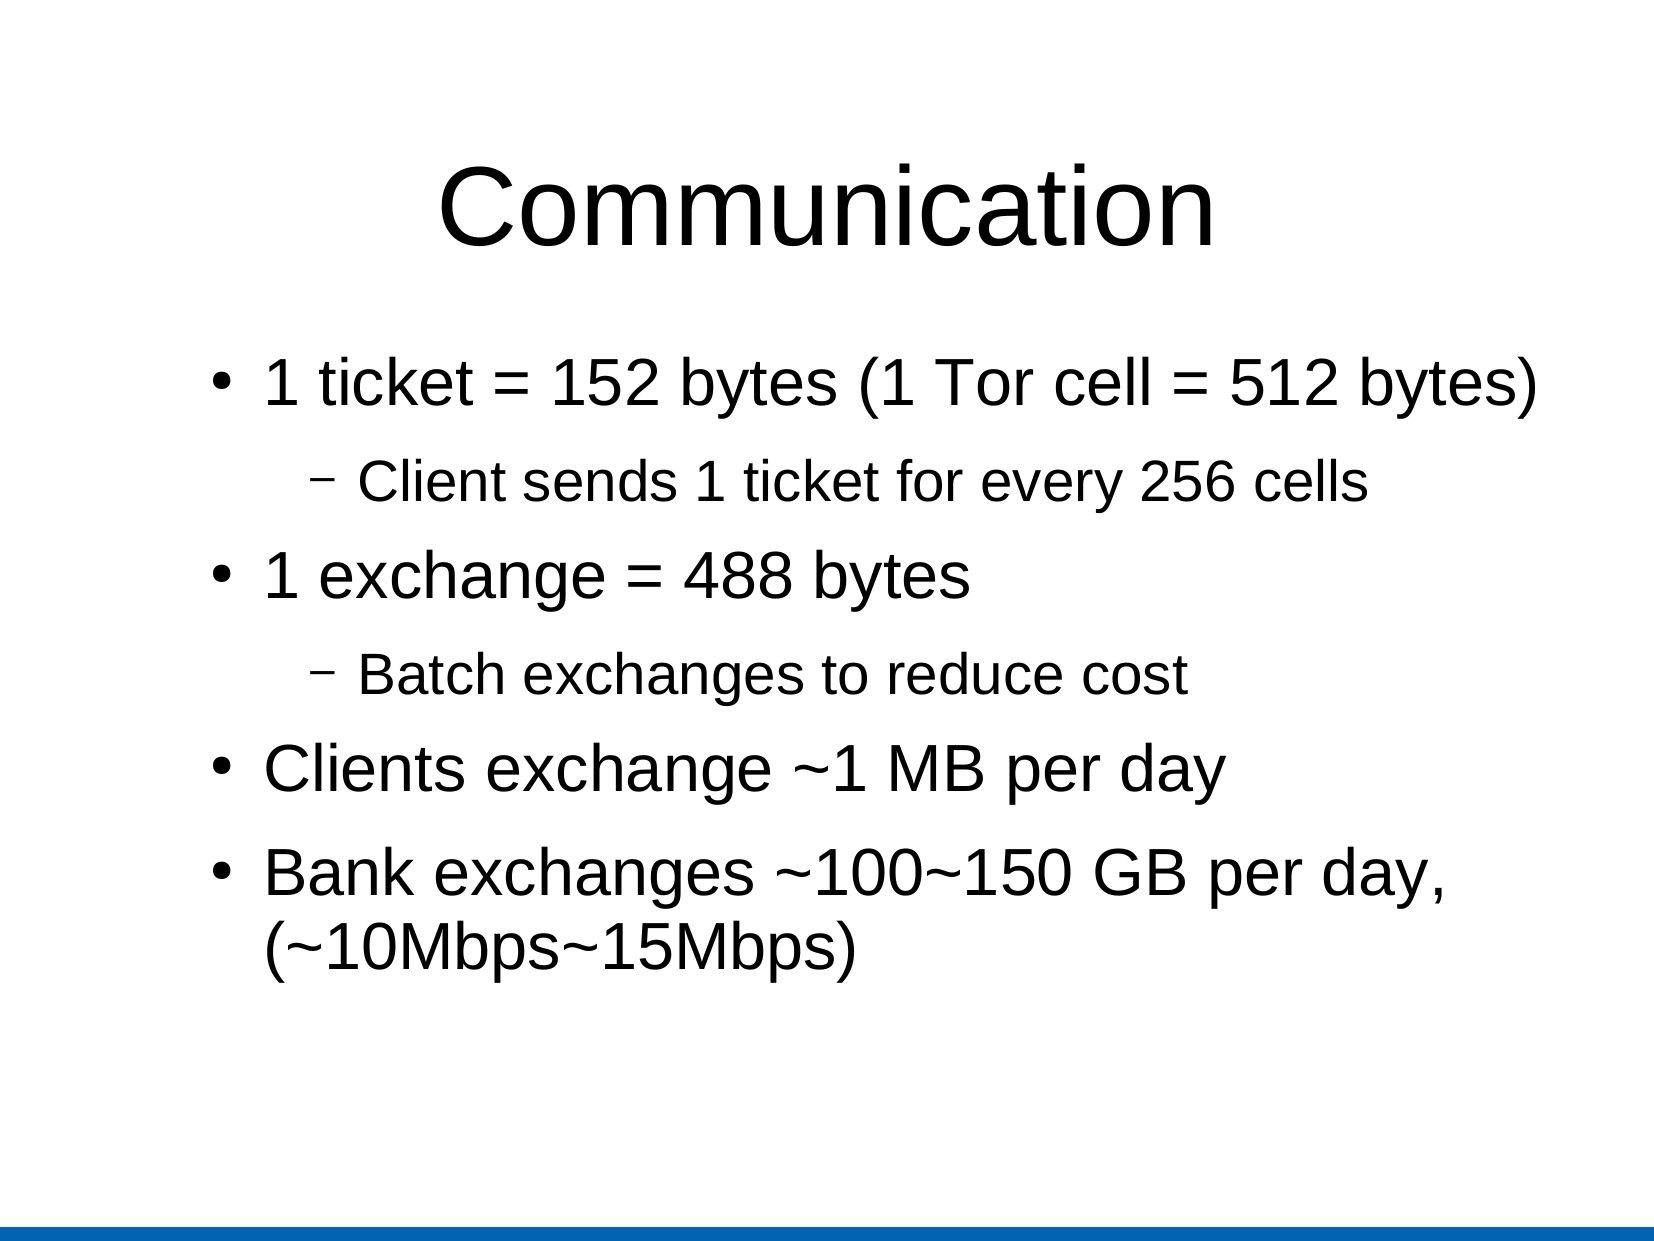

# Communication
1 ticket = 152 bytes (1 Tor cell = 512 bytes)
Client sends 1 ticket for every 256 cells
1 exchange = 488 bytes
Batch exchanges to reduce cost
Clients exchange ~1 MB per day
Bank exchanges ~100~150 GB per day, (~10Mbps~15Mbps)